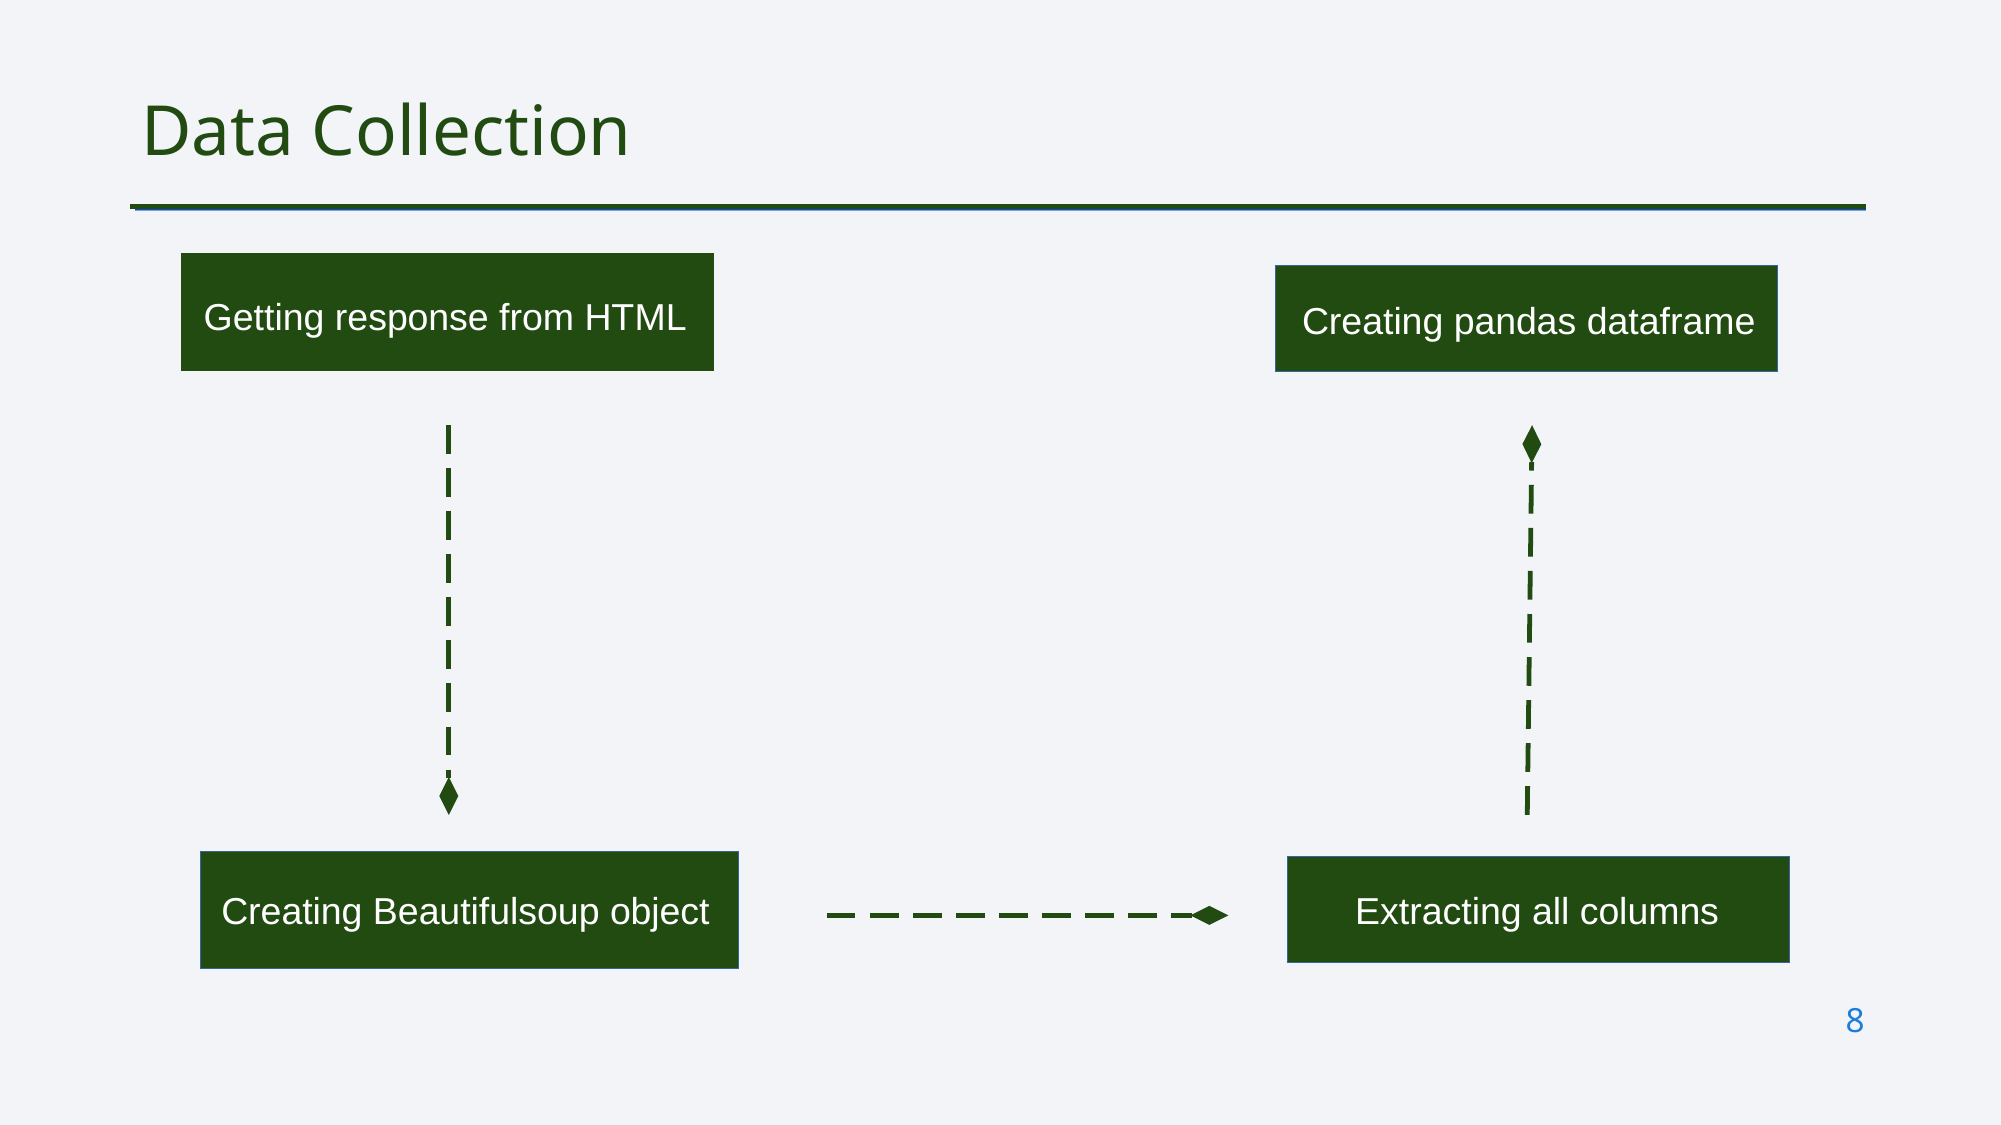

Data Collection
Getting response from HTML
Creating pandas dataframe
Creating Beautifulsoup object
Extracting all columns